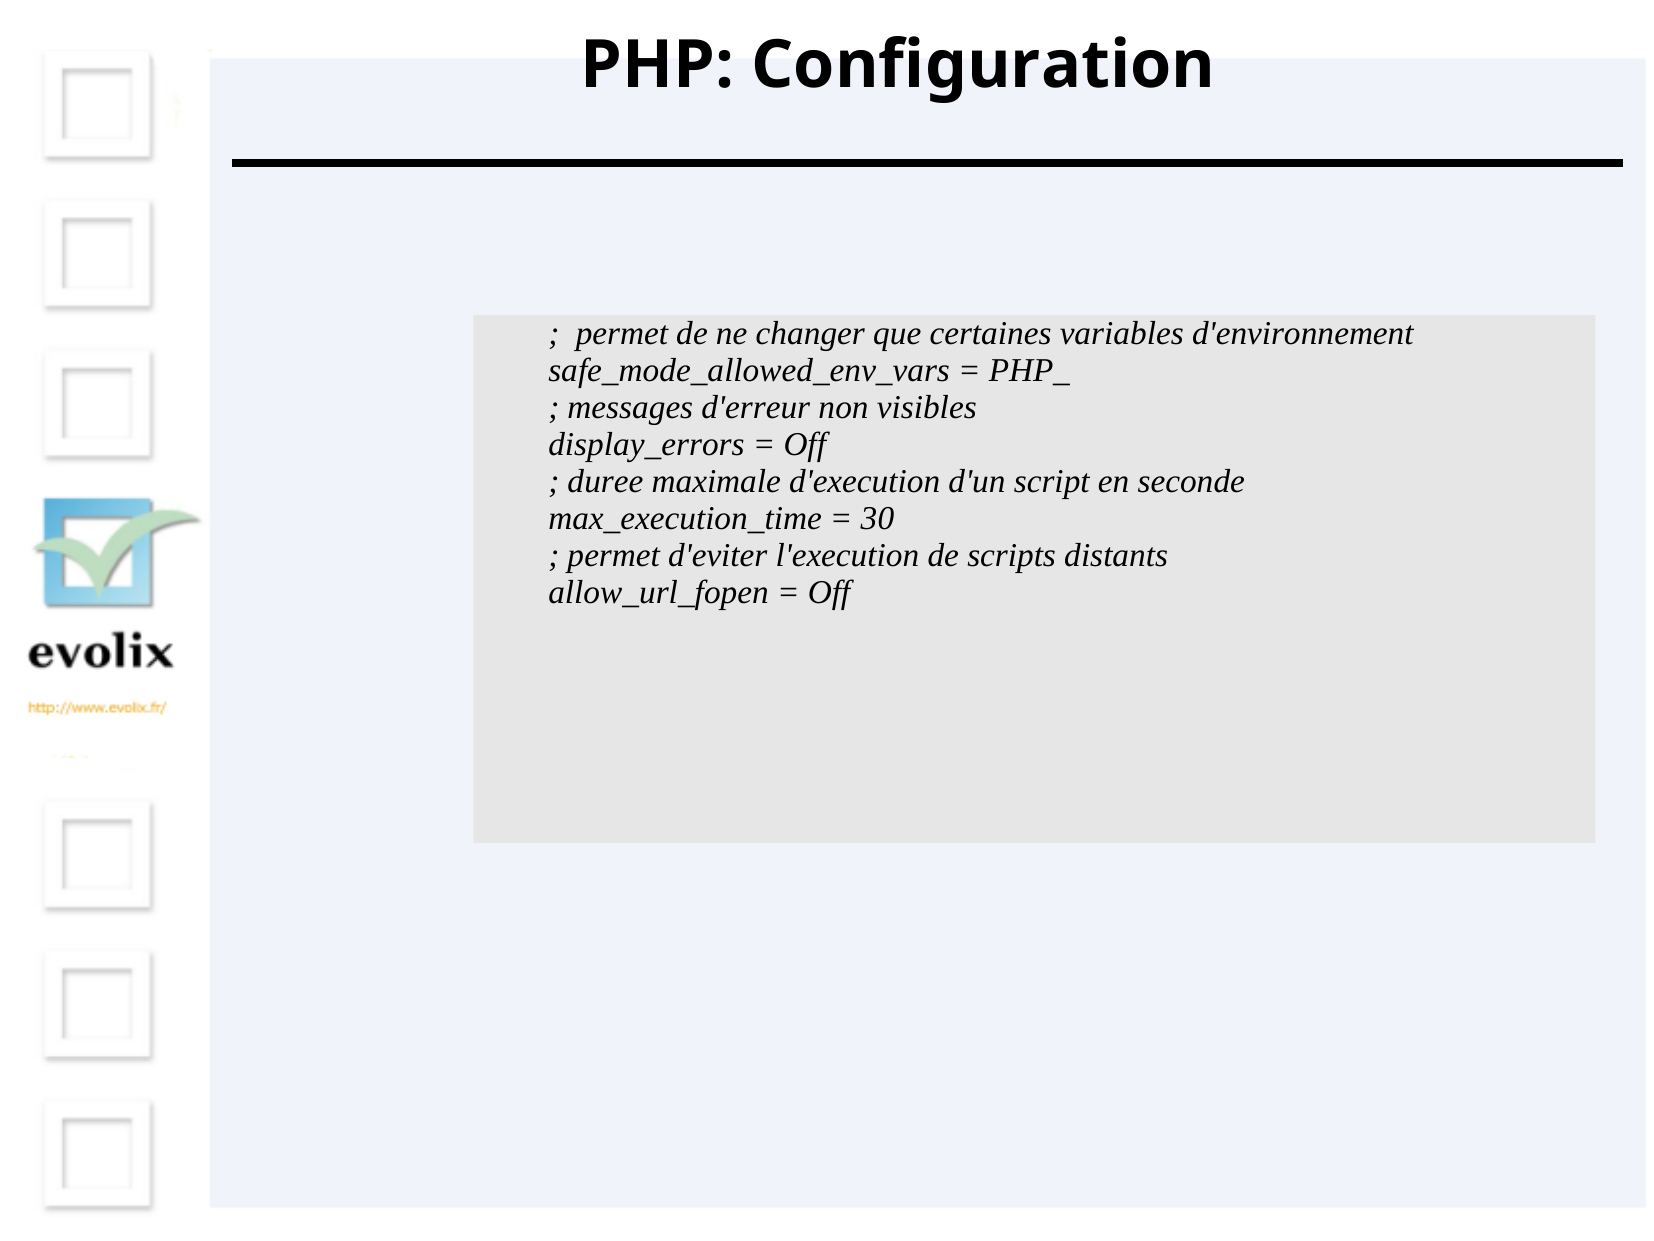

# PHP: Configuration
; permet de ne changer que certaines variables d'environnement
safe_mode_allowed_env_vars = PHP_
; messages d'erreur non visibles
display_errors = Off
; duree maximale d'execution d'un script en seconde
max_execution_time = 30
; permet d'eviter l'execution de scripts distants
allow_url_fopen = Off